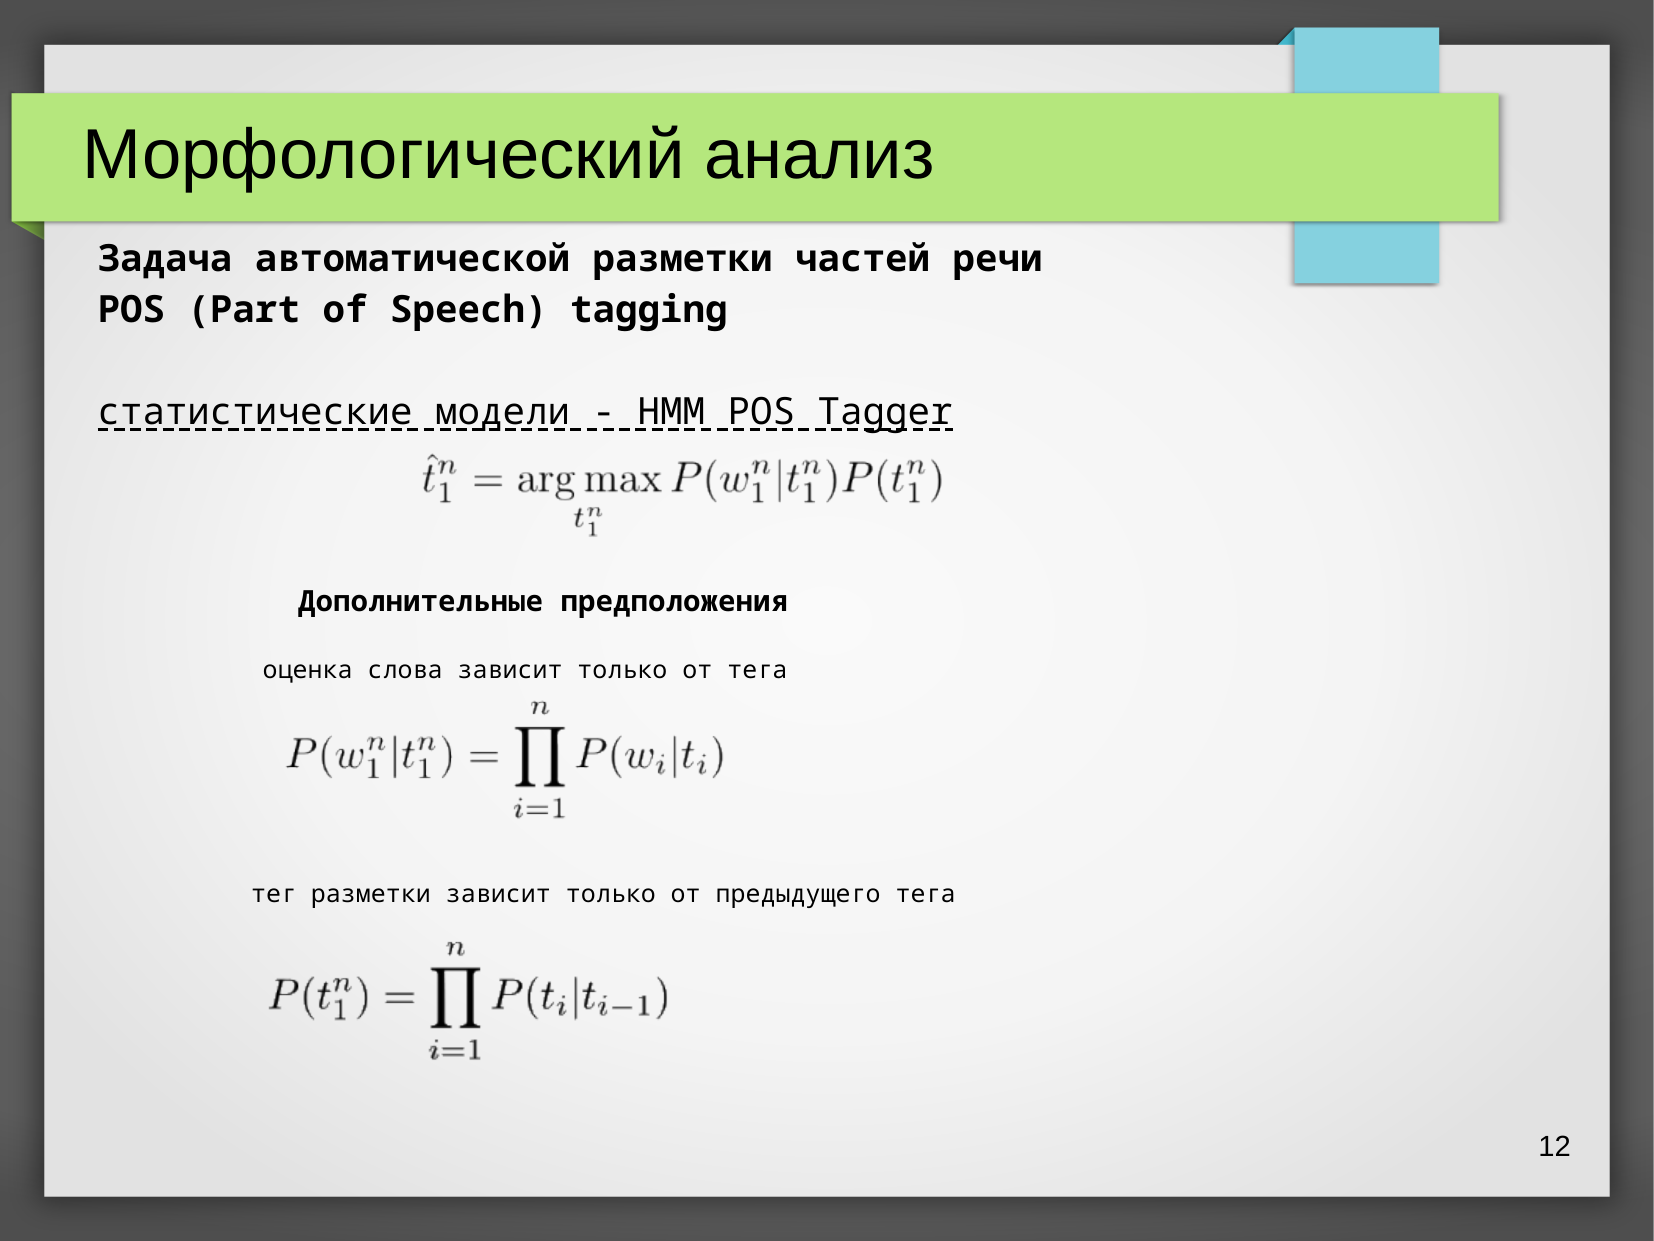

# Морфологический анализ
Задача автоматической разметки частей речи
POS (Part of Speech) tagging
статистические модели - HMM POS Tagger
Дополнительные предположения
оценка слова зависит только от тега
тег разметки зависит только от предыдущего тега
12